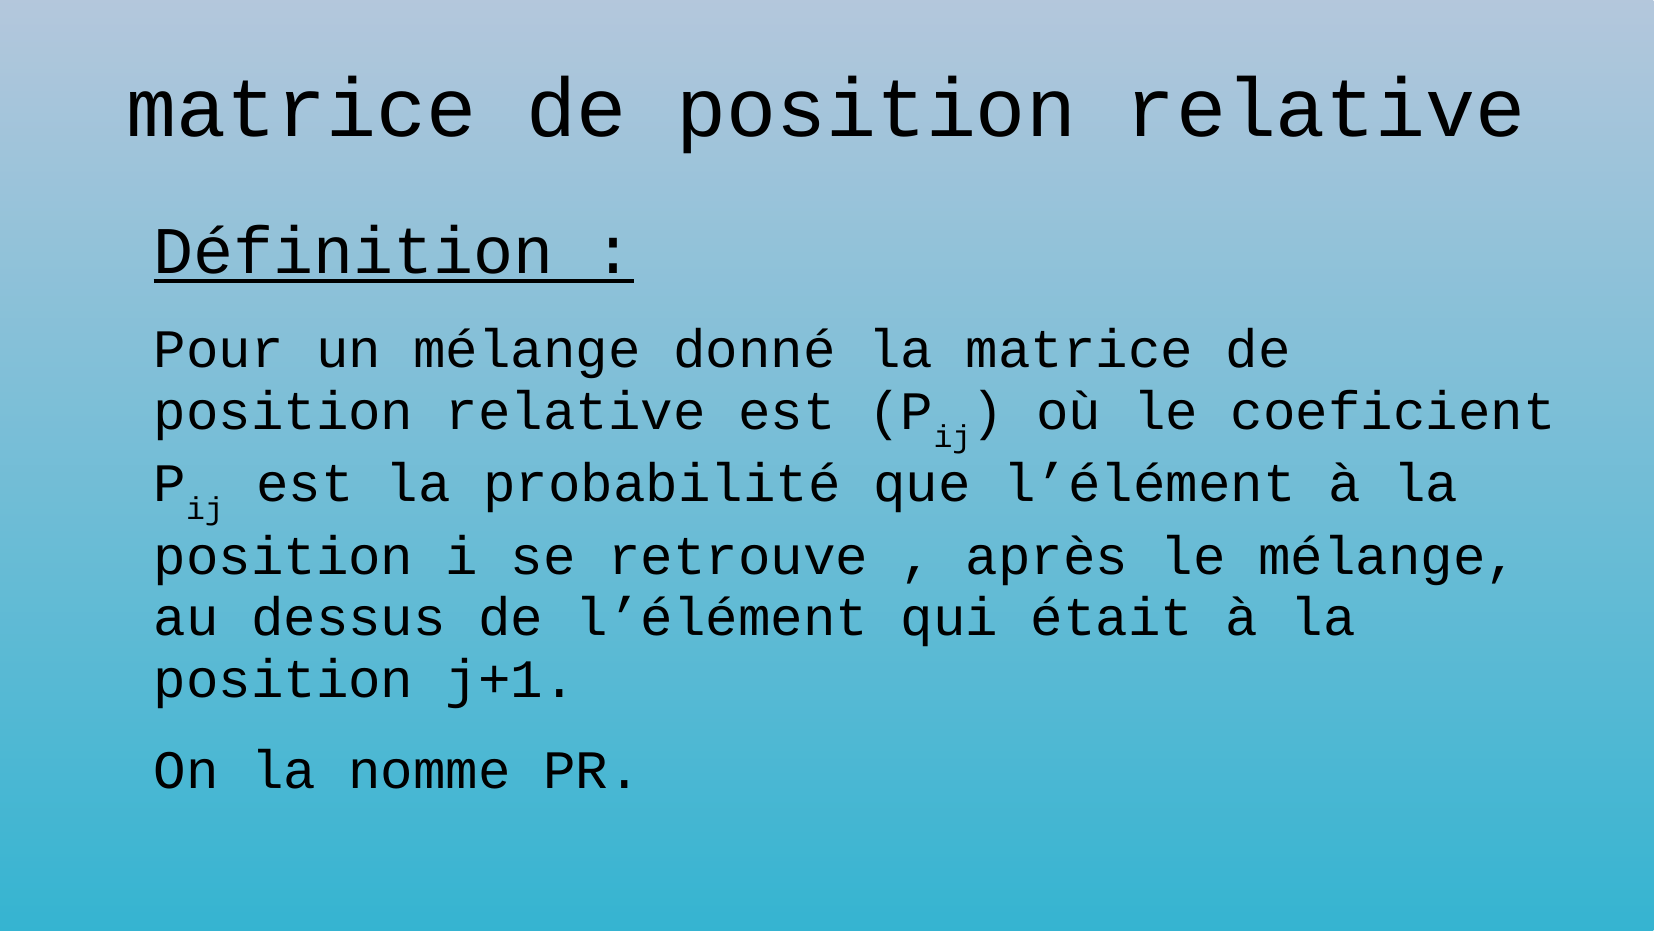

# matrice de position relative
Définition :
Pour un mélange donné la matrice de position relative est (Pij) où le coeficient Pij est la probabilité que l’élément à la position i se retrouve , après le mélange, au dessus de l’élément qui était à la position j+1.
On la nomme PR.